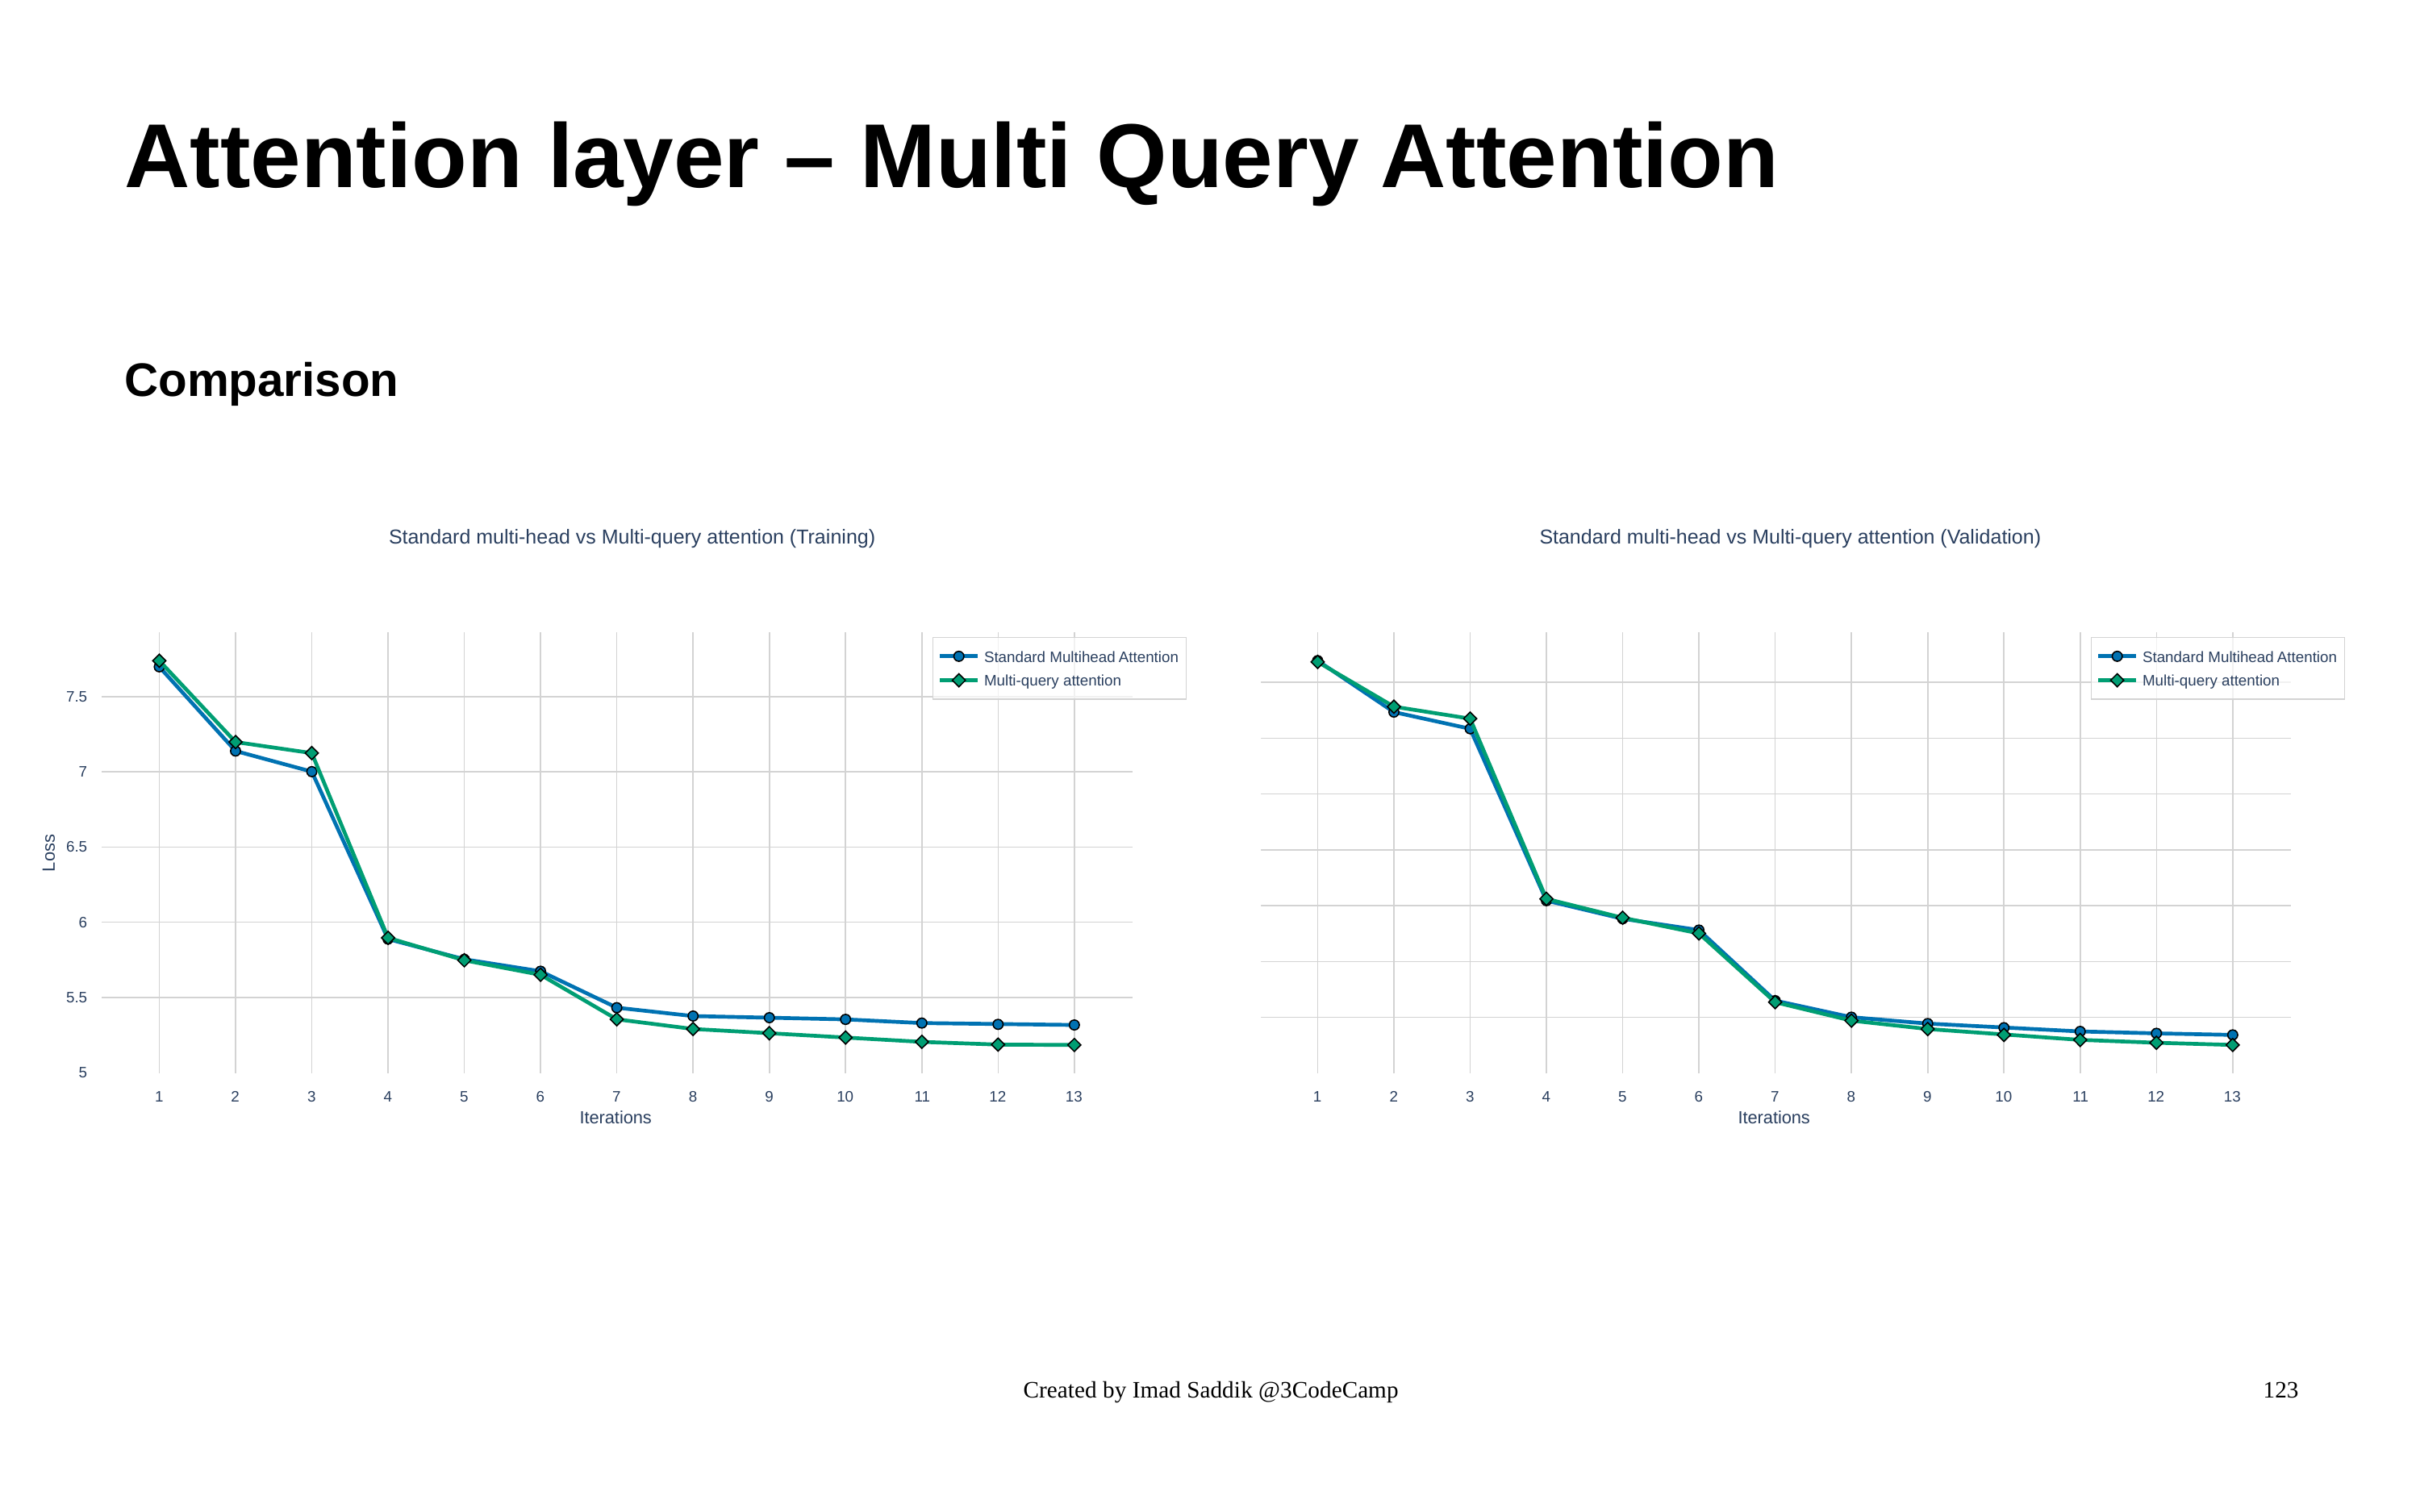

Attention layer – Multi Query Attention
Comparison
Created by Imad Saddik @3CodeCamp
123